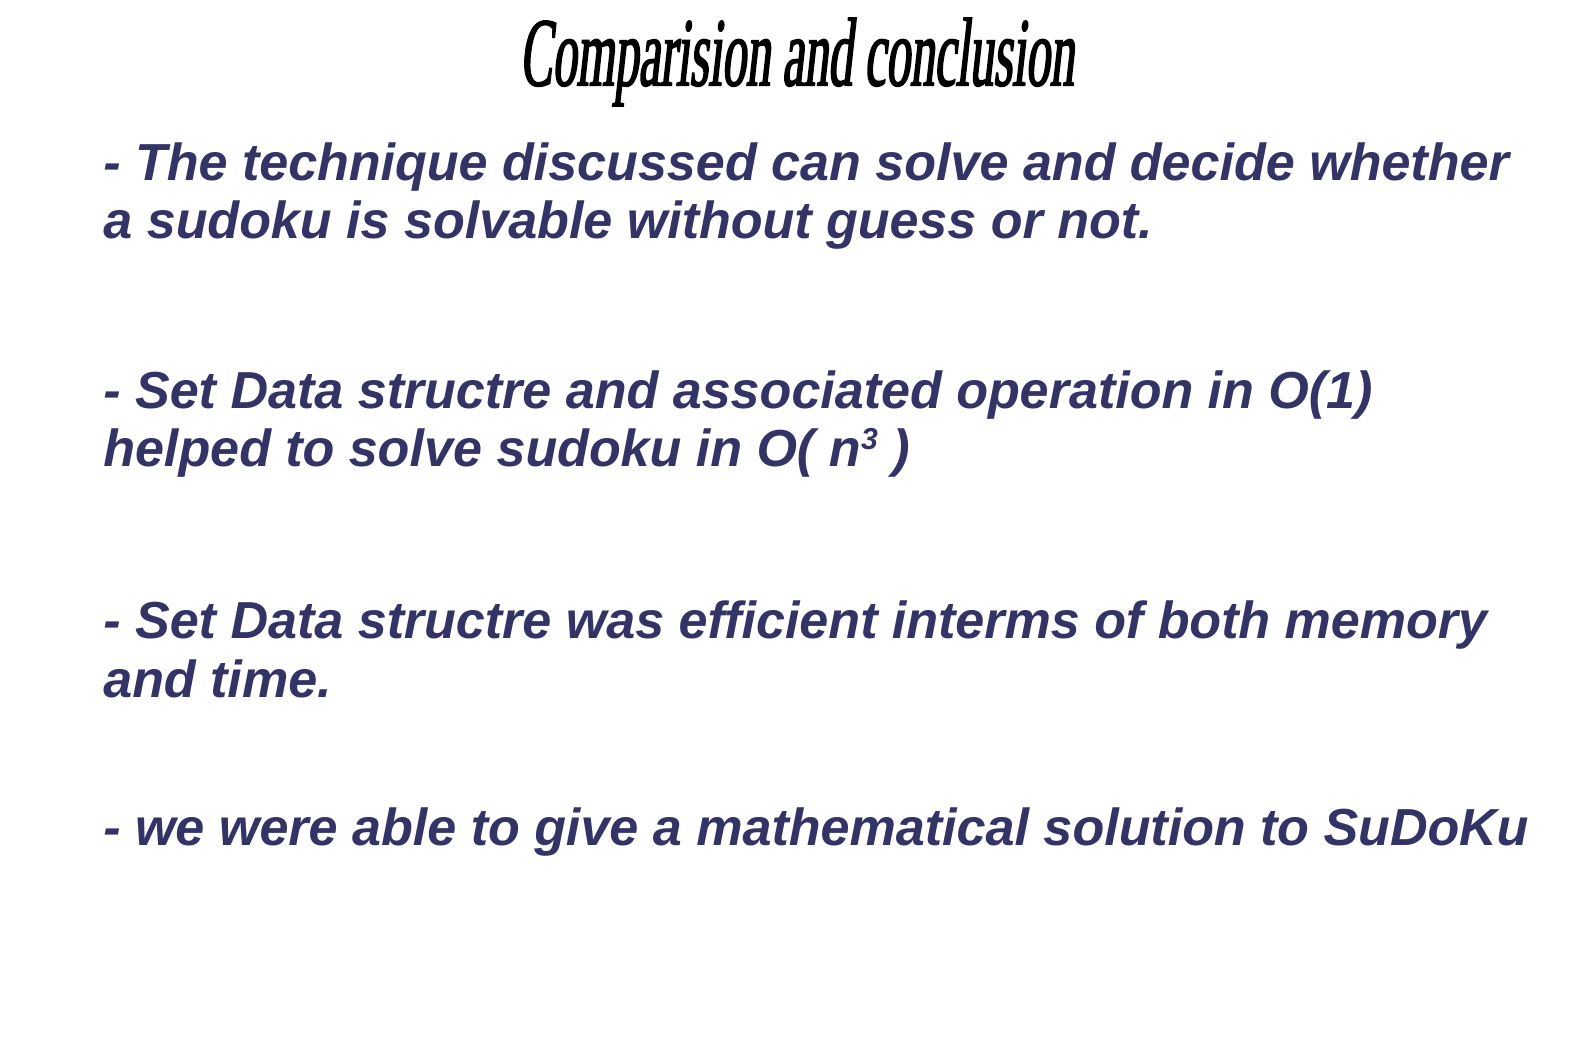

Comparision and conclusion
- The technique discussed can solve and decide whether a sudoku is solvable without guess or not.
- Set Data structre and associated operation in O(1) helped to solve sudoku in O( n3 )
- Set Data structre was efficient interms of both memory and time.
- we were able to give a mathematical solution to SuDoKu